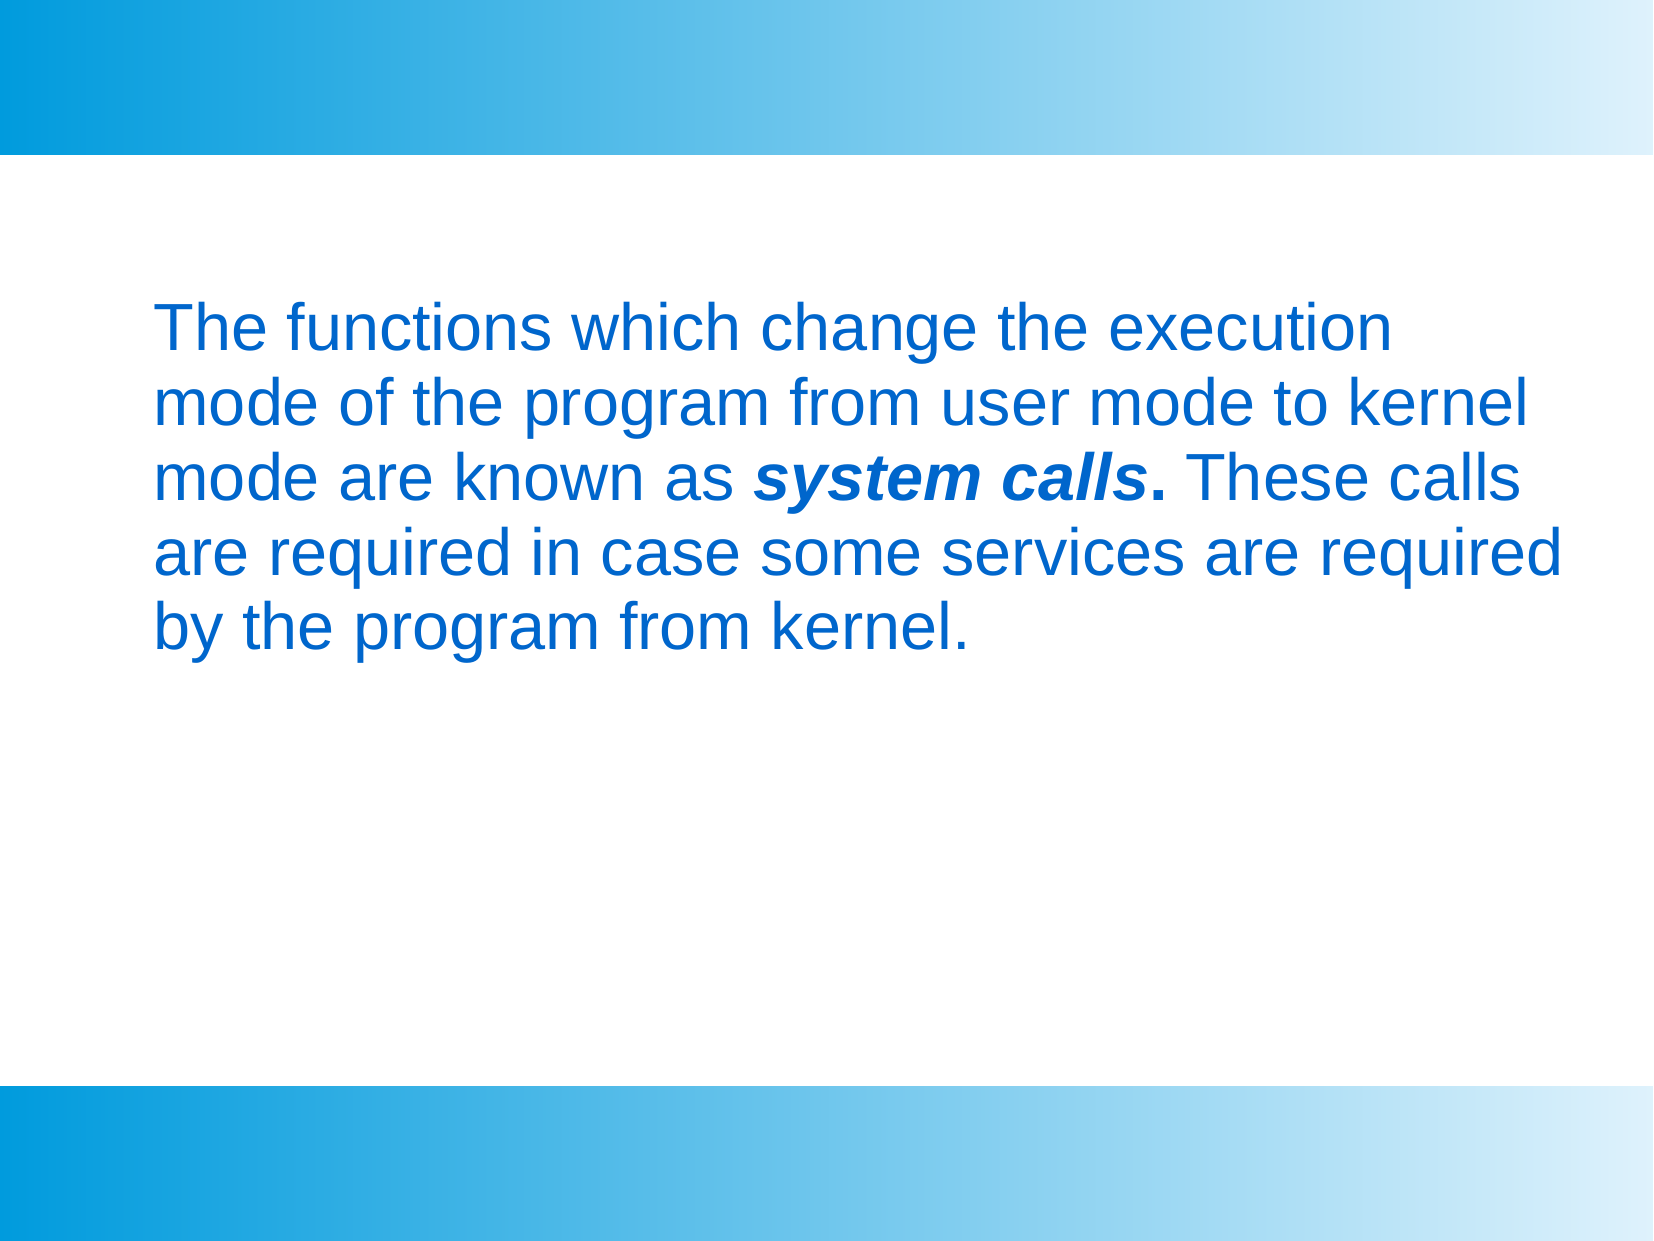

# The functions which change the execution mode of the program from user mode to kernel mode are known as system calls. These calls are required in case some services are required by the program from kernel.